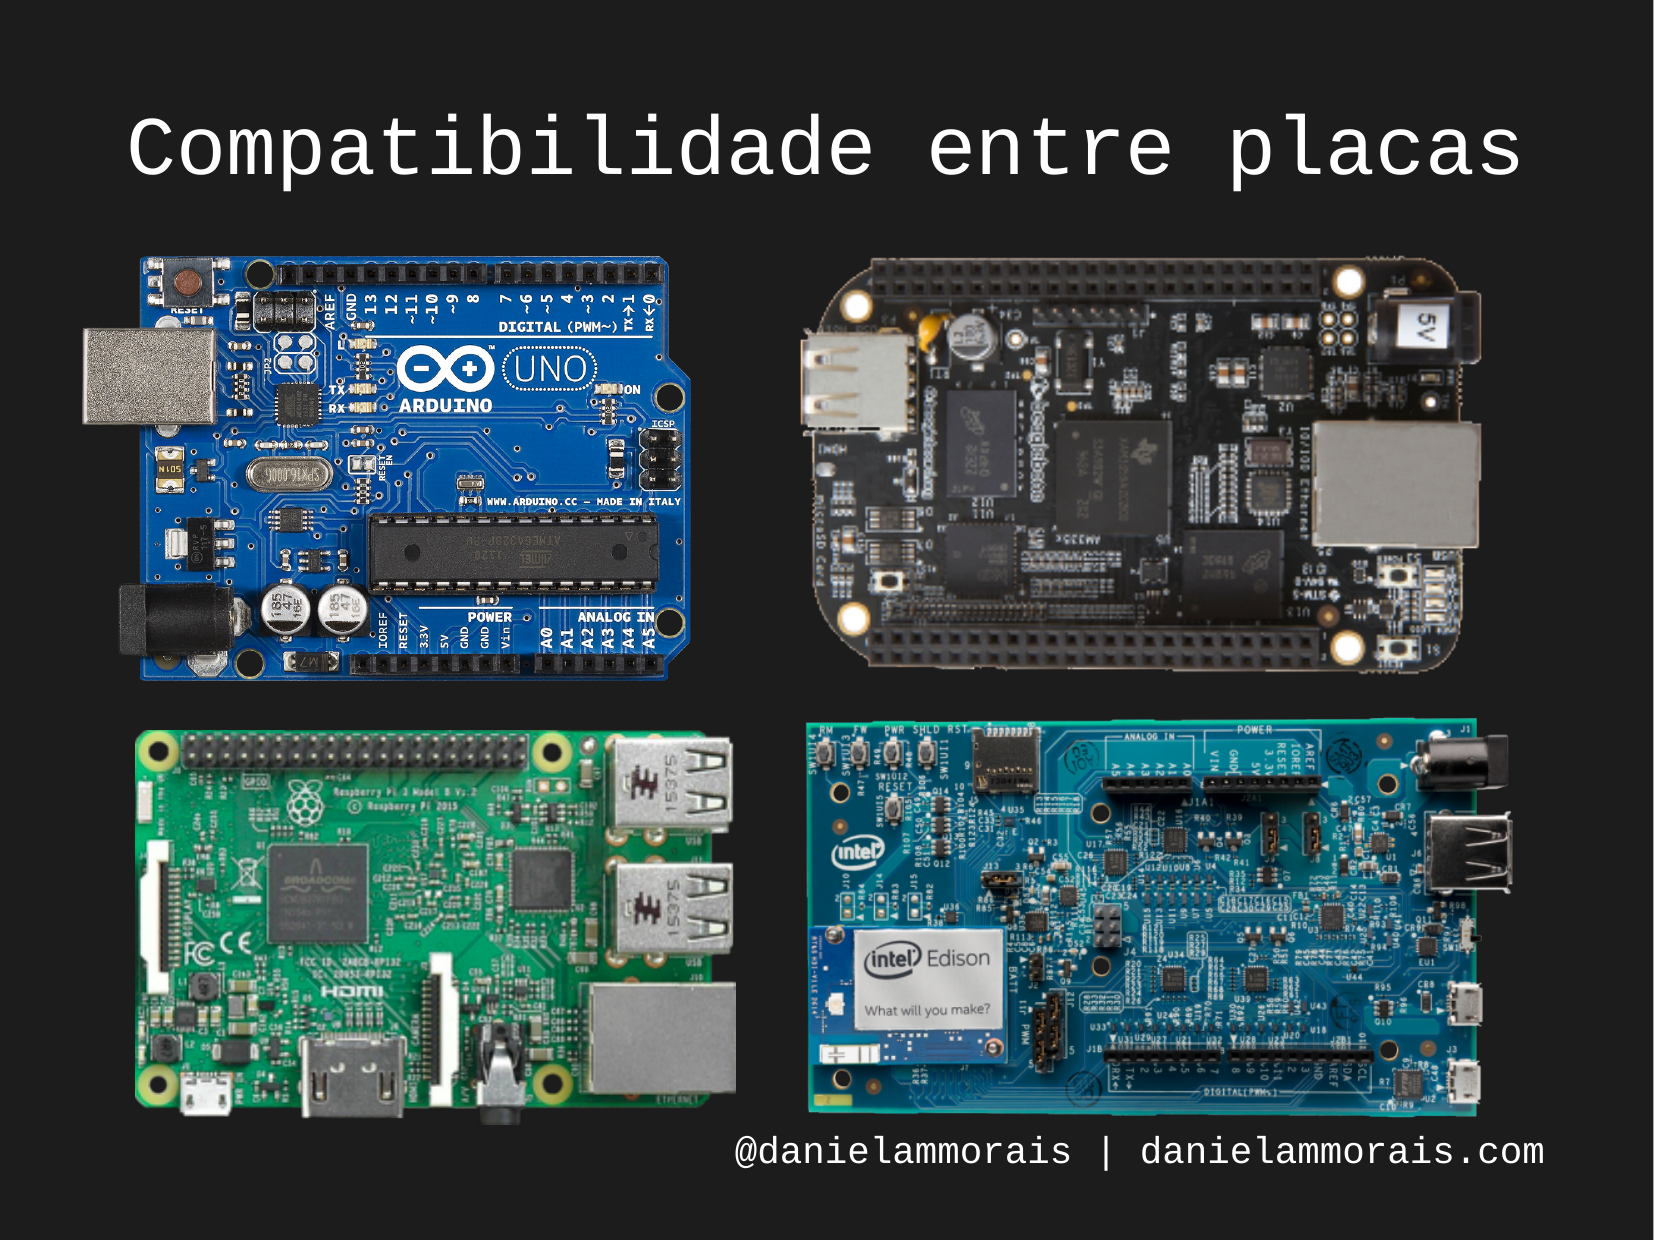

# Compatibilidade entre placas
@danielammorais | danielammorais.com